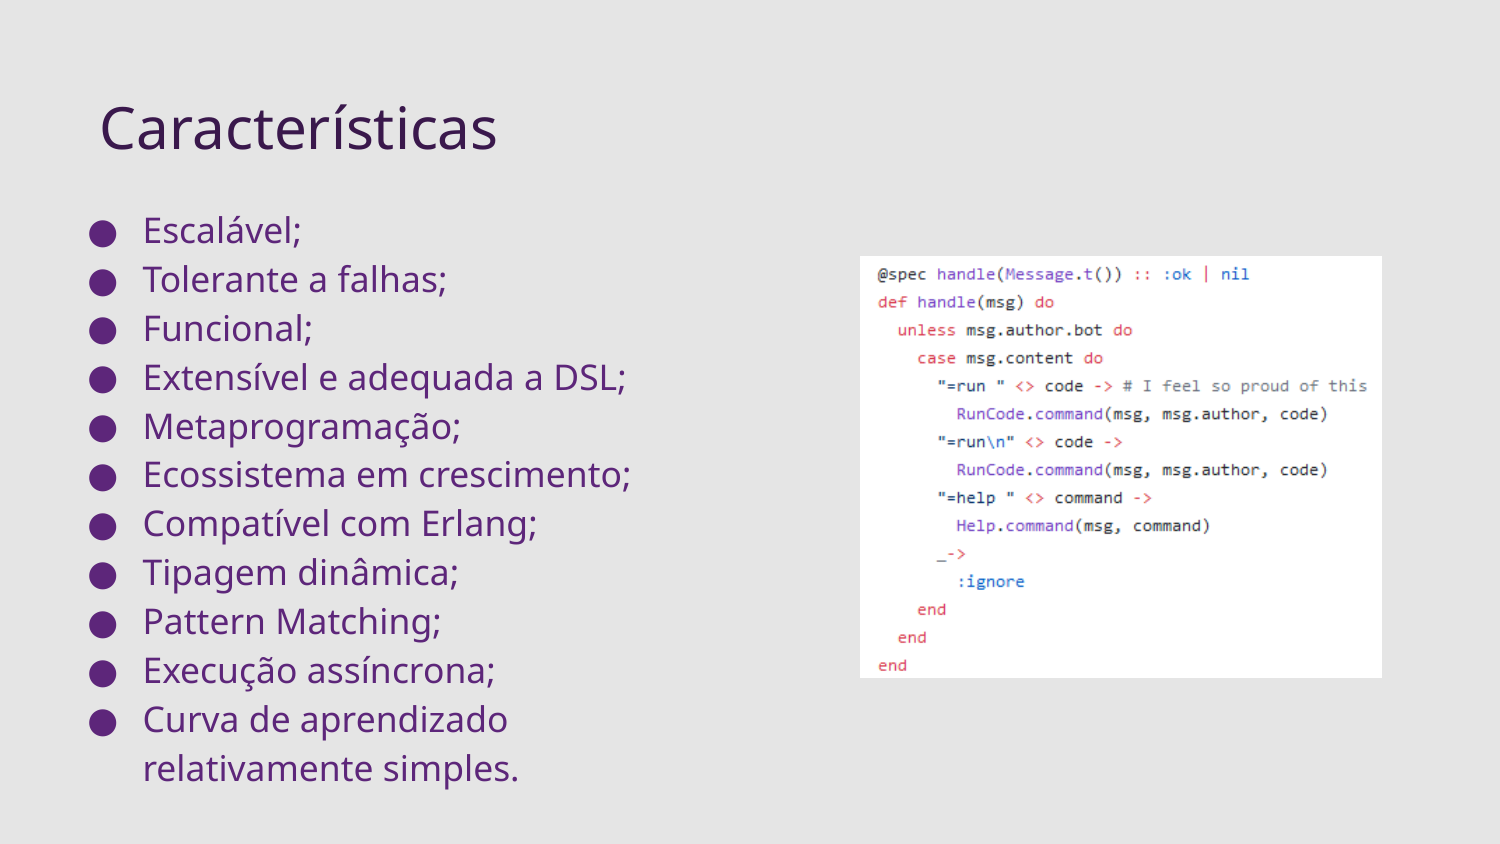

# Características
Escalável;
Tolerante a falhas;
Funcional;
Extensível e adequada a DSL;
Metaprogramação;
Ecossistema em crescimento;
Compatível com Erlang;
Tipagem dinâmica;
Pattern Matching;
Execução assíncrona;
Curva de aprendizado relativamente simples.